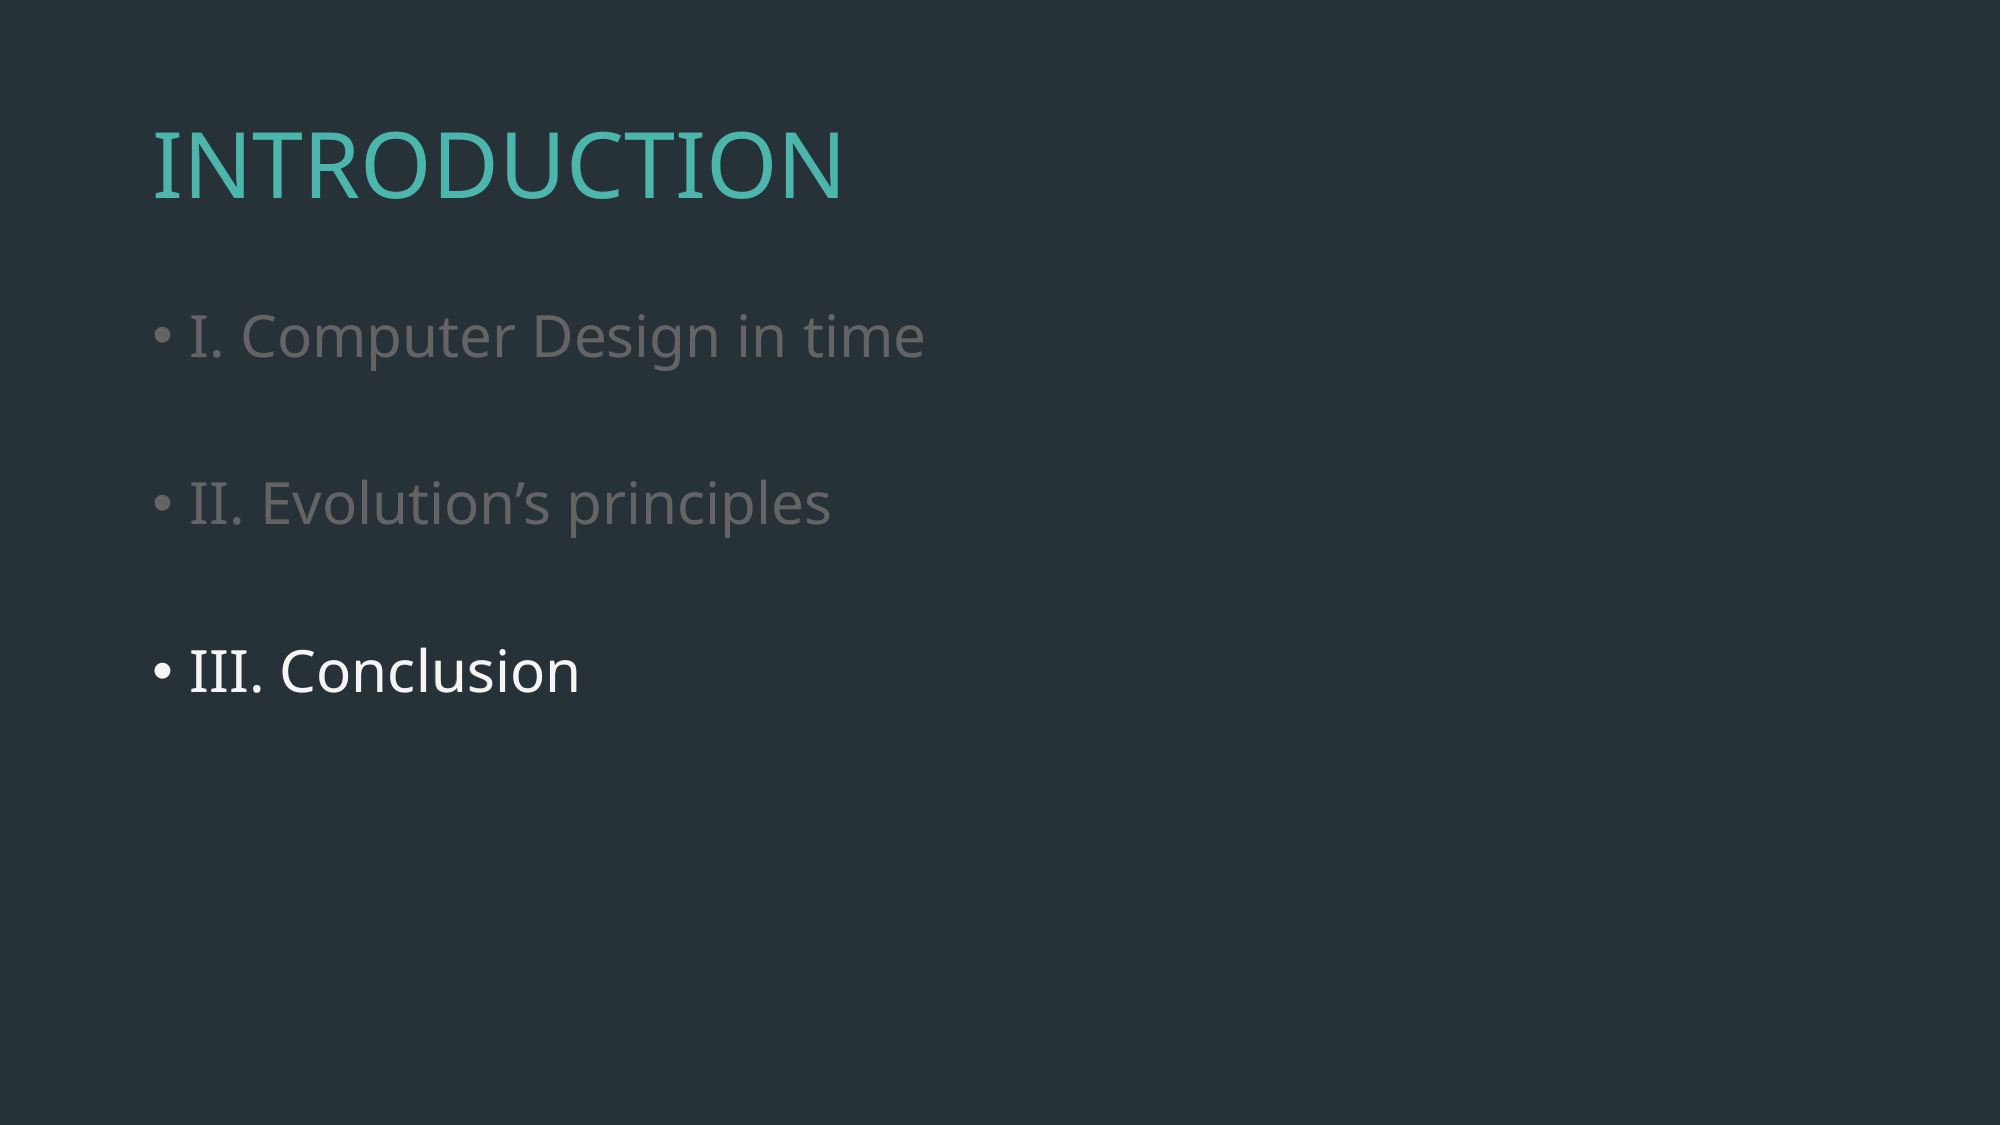

# Introduction
I. Computer Design in time
II. Evolution’s principles
III. Conclusion
III. Conclusion